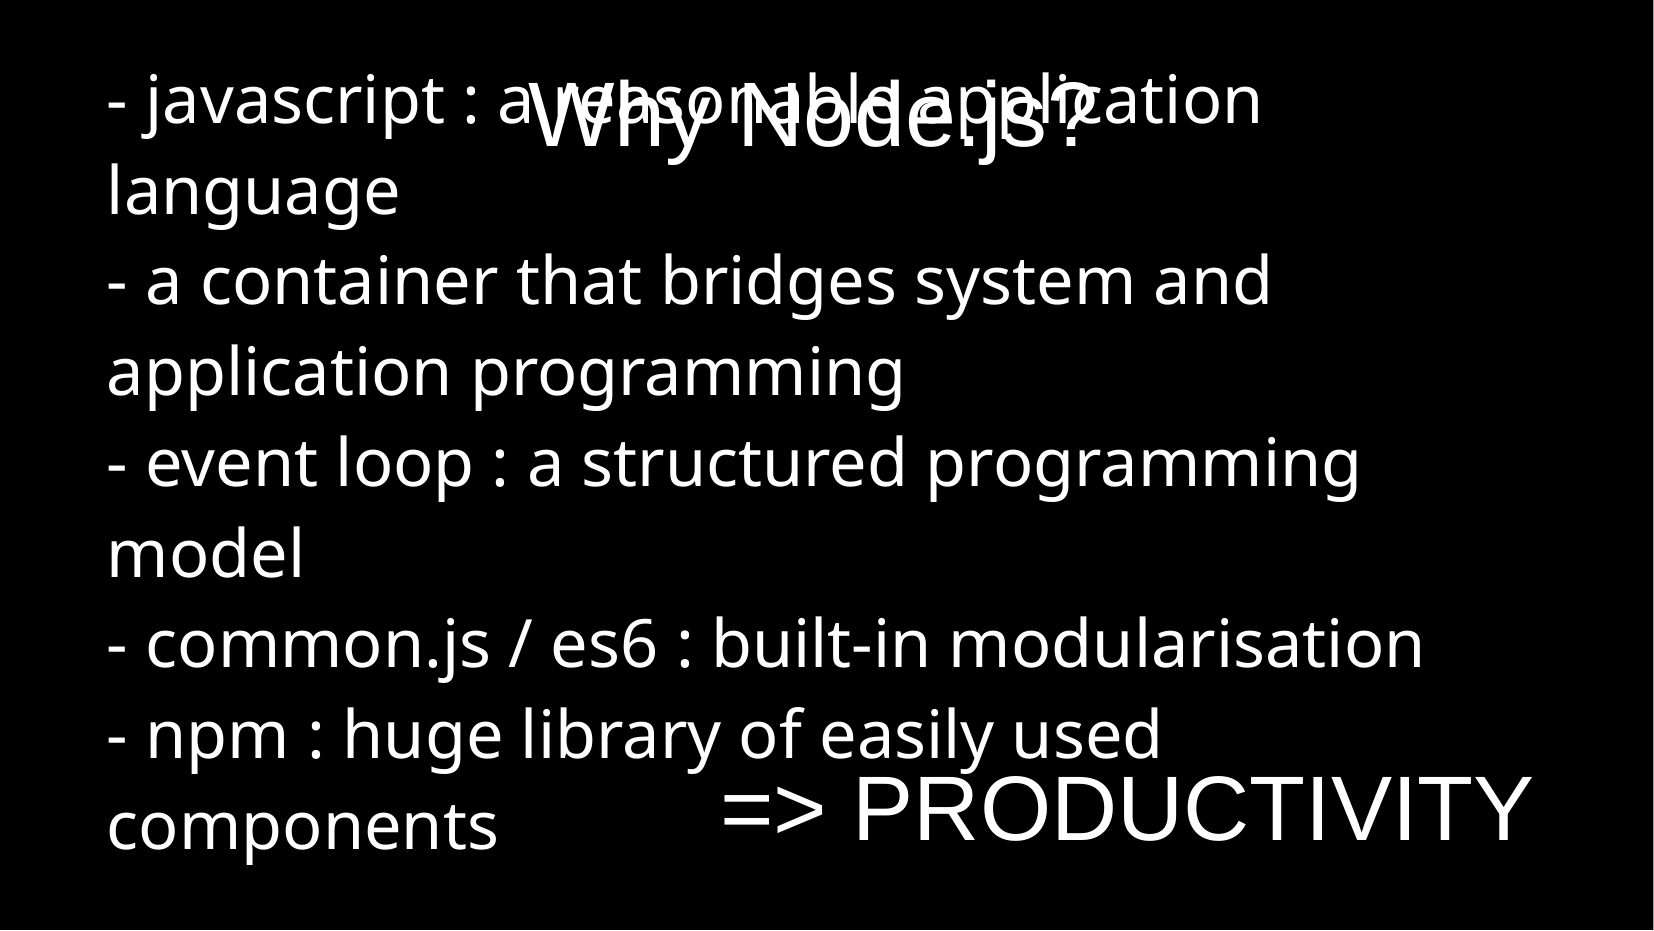

Why Node.js?
- javascript : a reasonable application language
- a container that bridges system and application programming
- event loop : a structured programming model
- common.js / es6 : built-in modularisation
- npm : huge library of easily used components
# => PRODUCTIVITY